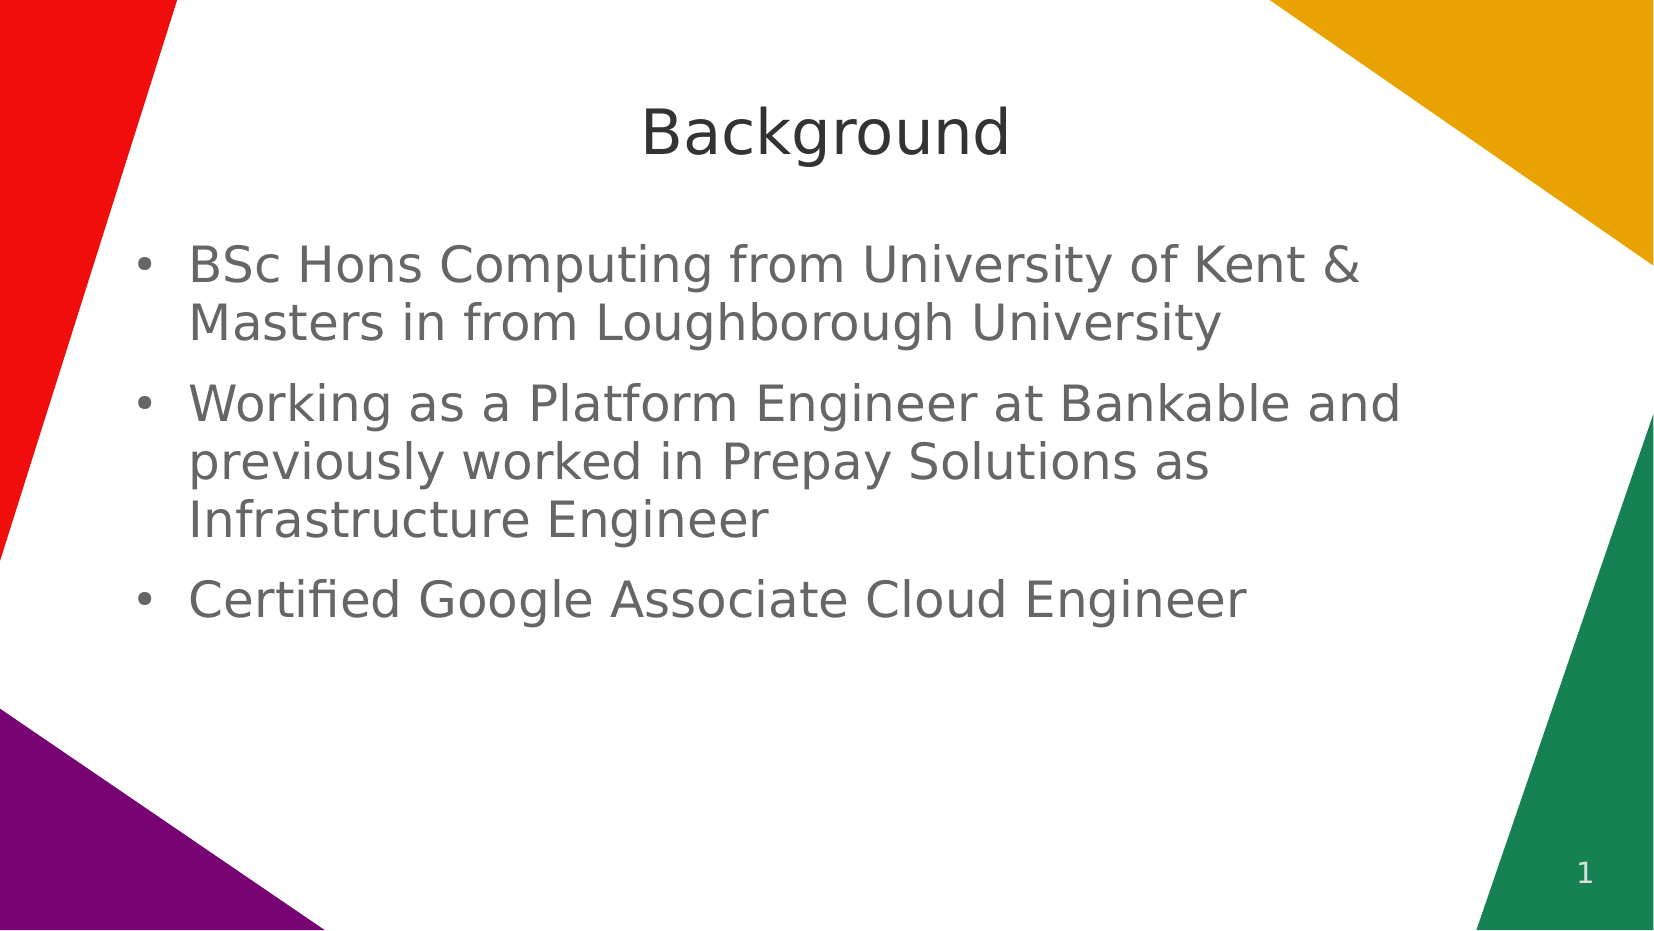

# Background
BSc Hons Computing from University of Kent & Masters in from Loughborough University
Working as a Platform Engineer at Bankable and previously worked in Prepay Solutions as Infrastructure Engineer
Certified Google Associate Cloud Engineer
1